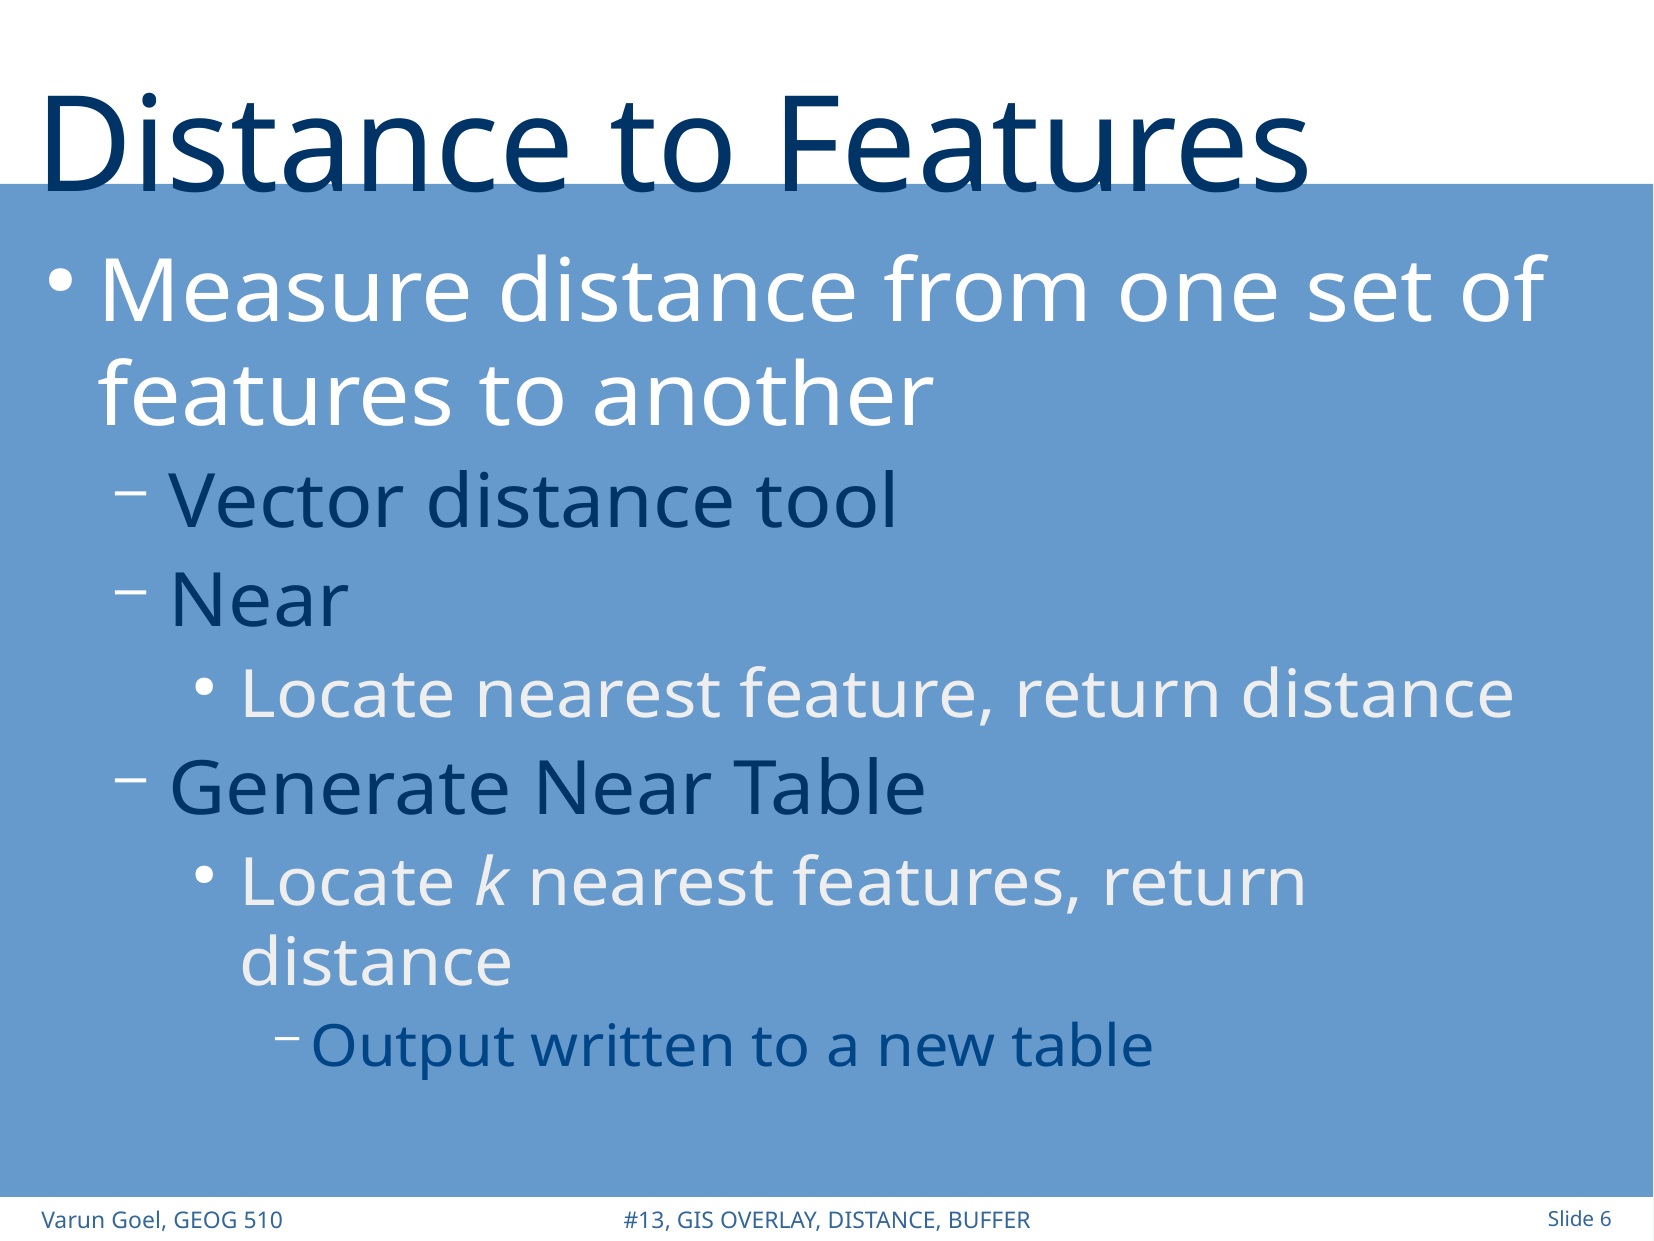

# Distance to Features
Measure distance from one set of features to another
Vector distance tool
Near
Locate nearest feature, return distance
Generate Near Table
Locate k nearest features, return distance
Output written to a new table
#13, GIS OVERLAY, DISTANCE, BUFFER
6